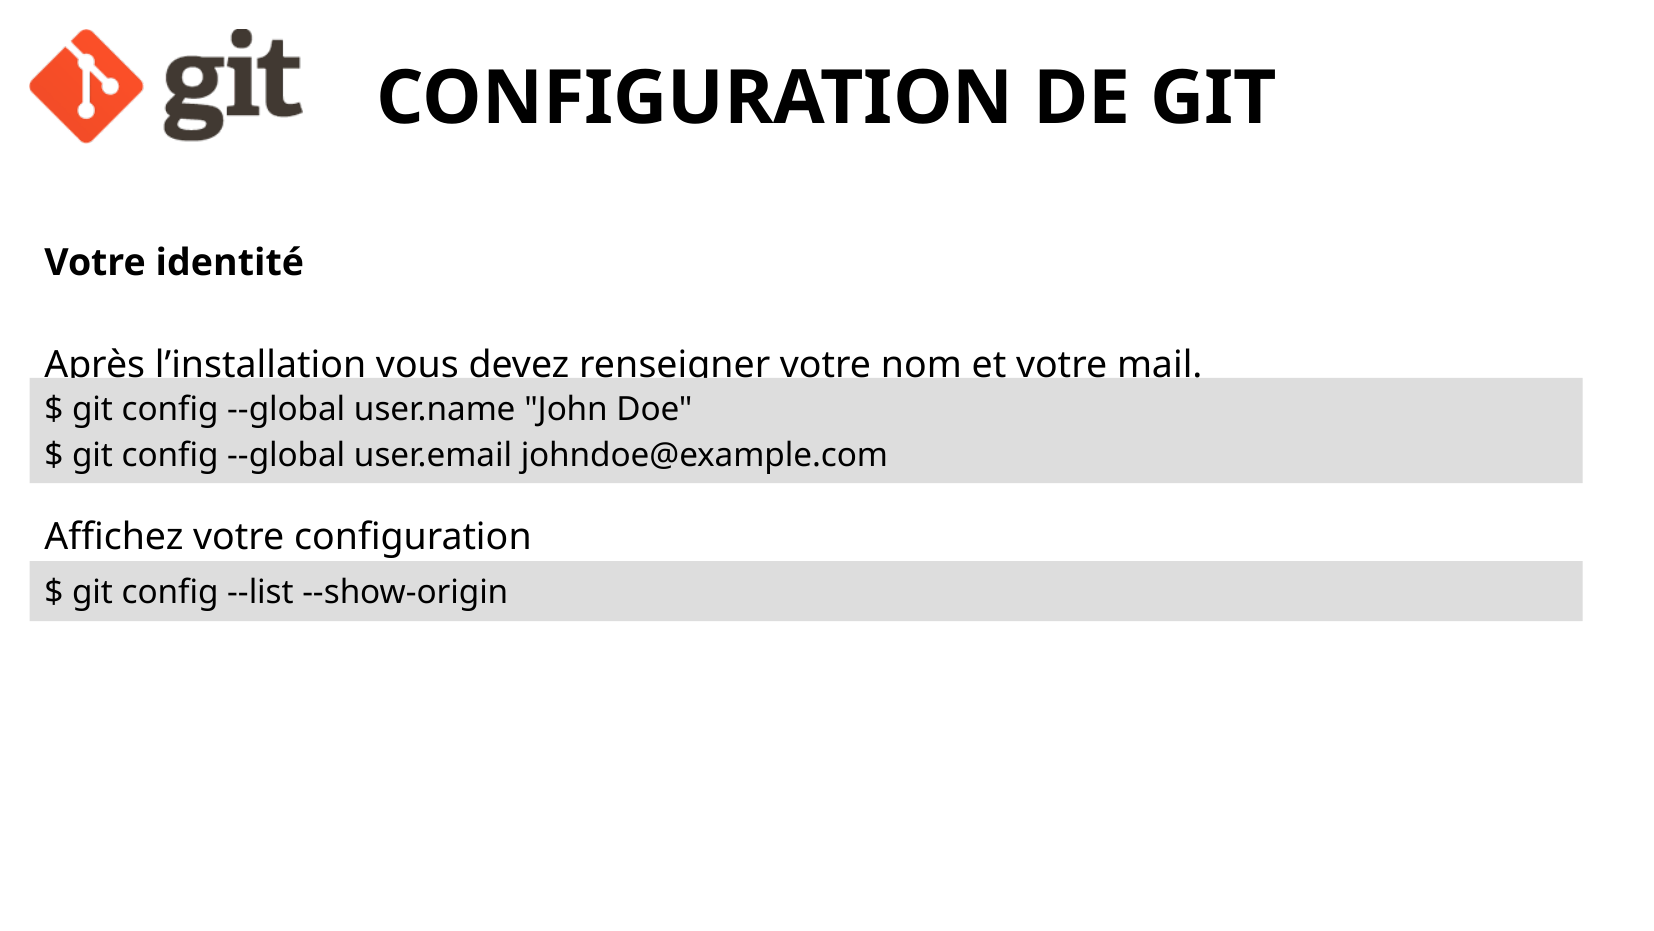

Configuration de Git
Votre identité
Après l’installation vous devez renseigner votre nom et votre mail.
$ git config --global user.name "John Doe"
$ git config --global user.email johndoe@example.com
Affichez votre configuration
$ git config --list --show-origin